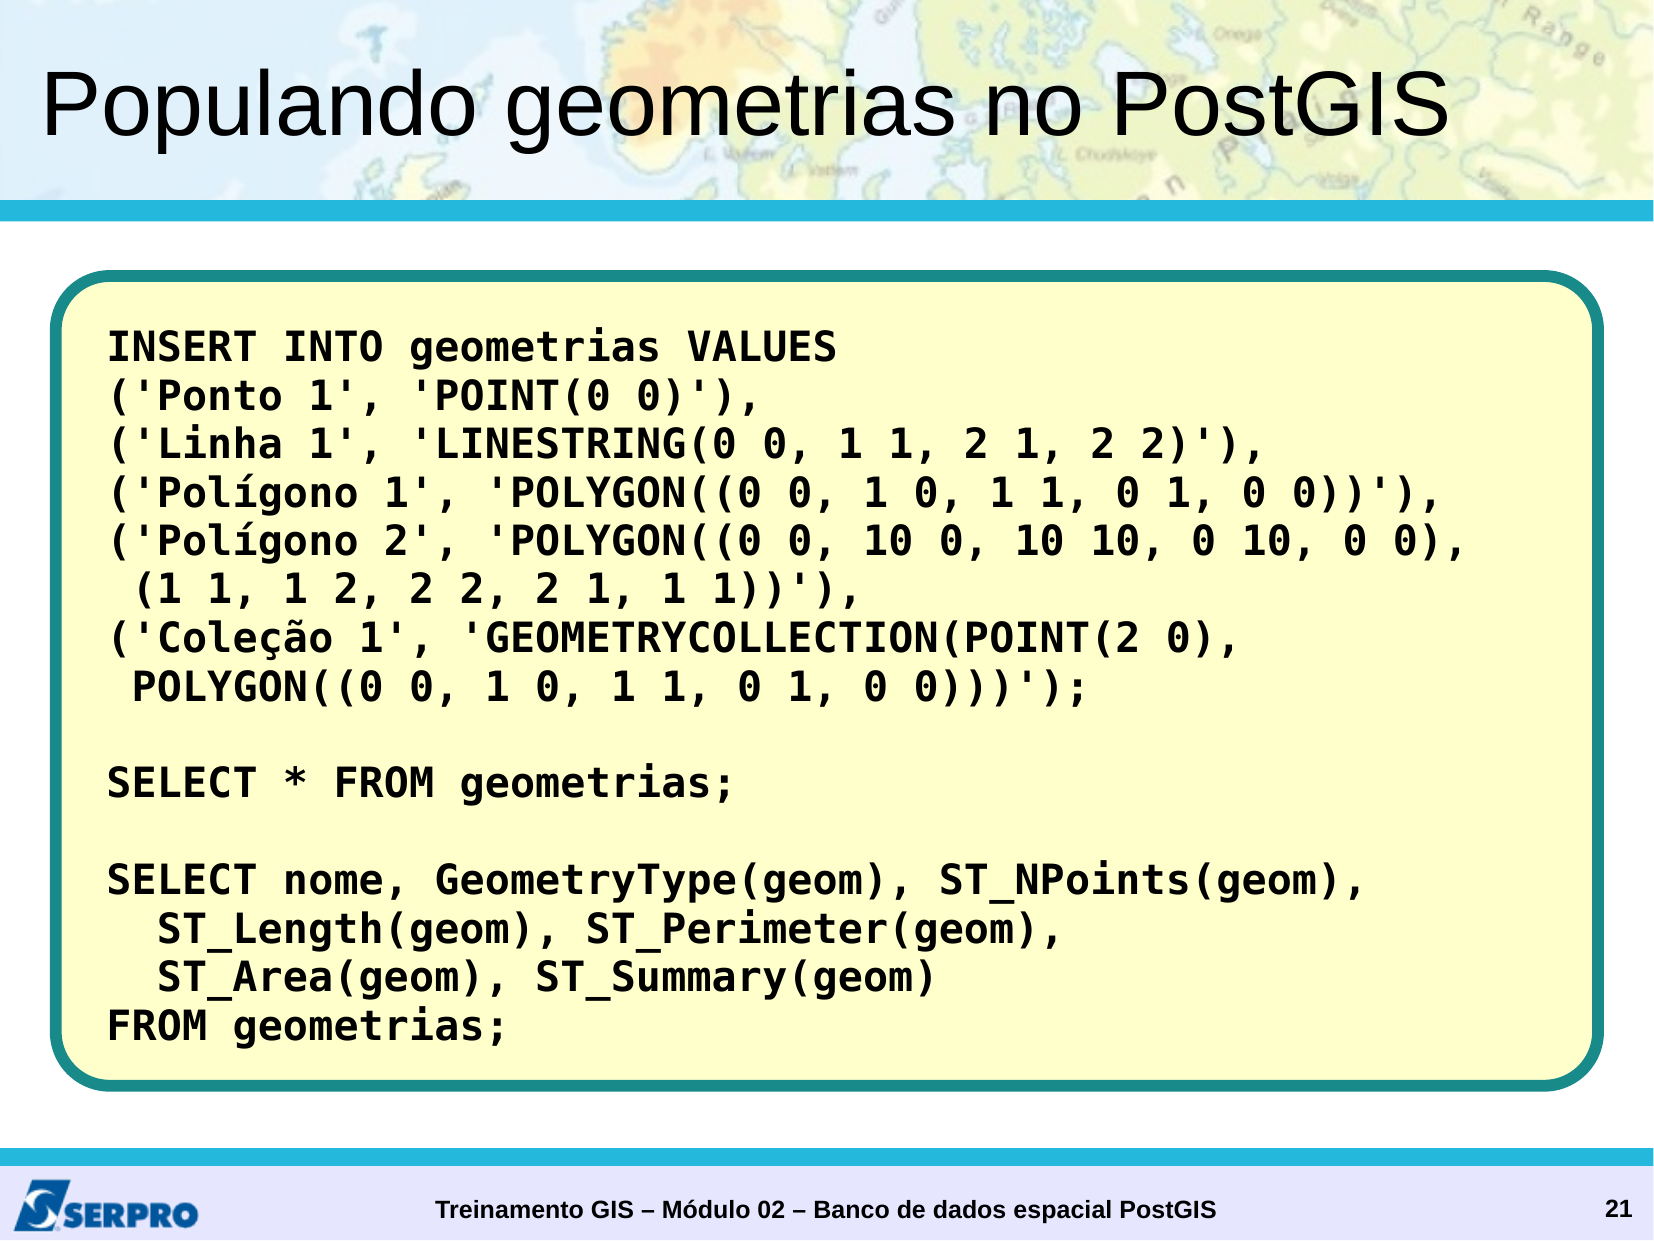

# Populando geometrias no PostGIS
INSERT INTO geometrias VALUES
('Ponto 1', 'POINT(0 0)'),
('Linha 1', 'LINESTRING(0 0, 1 1, 2 1, 2 2)'),
('Polígono 1', 'POLYGON((0 0, 1 0, 1 1, 0 1, 0 0))'),
('Polígono 2', 'POLYGON((0 0, 10 0, 10 10, 0 10, 0 0),
 (1 1, 1 2, 2 2, 2 1, 1 1))'),
('Coleção 1', 'GEOMETRYCOLLECTION(POINT(2 0),
 POLYGON((0 0, 1 0, 1 1, 0 1, 0 0)))');
SELECT * FROM geometrias;
SELECT nome, GeometryType(geom), ST_NPoints(geom),
 ST_Length(geom), ST_Perimeter(geom),
 ST_Area(geom), ST_Summary(geom)
FROM geometrias;
21
Treinamento GIS – Módulo 02 – Banco de dados espacial PostGIS